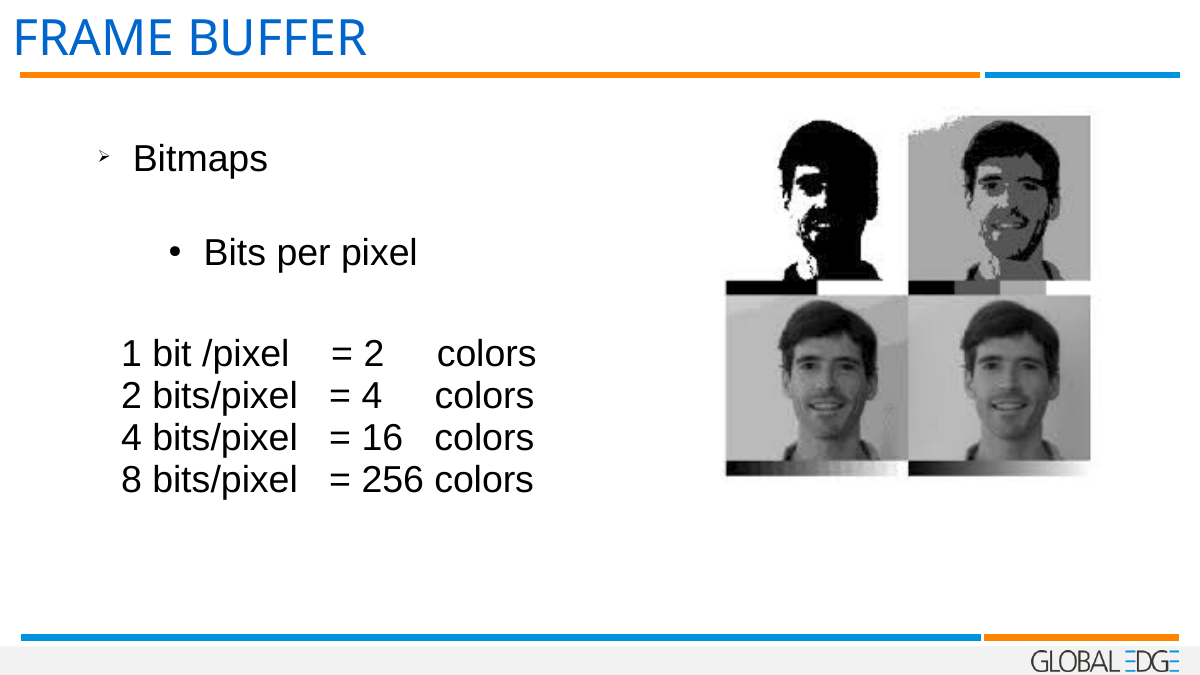

# FRAME BUFFER
Bitmaps
Bits per pixel
1 bit /pixel = 2 colors
2 bits/pixel = 4 colors
4 bits/pixel = 16 colors
8 bits/pixel = 256 colors